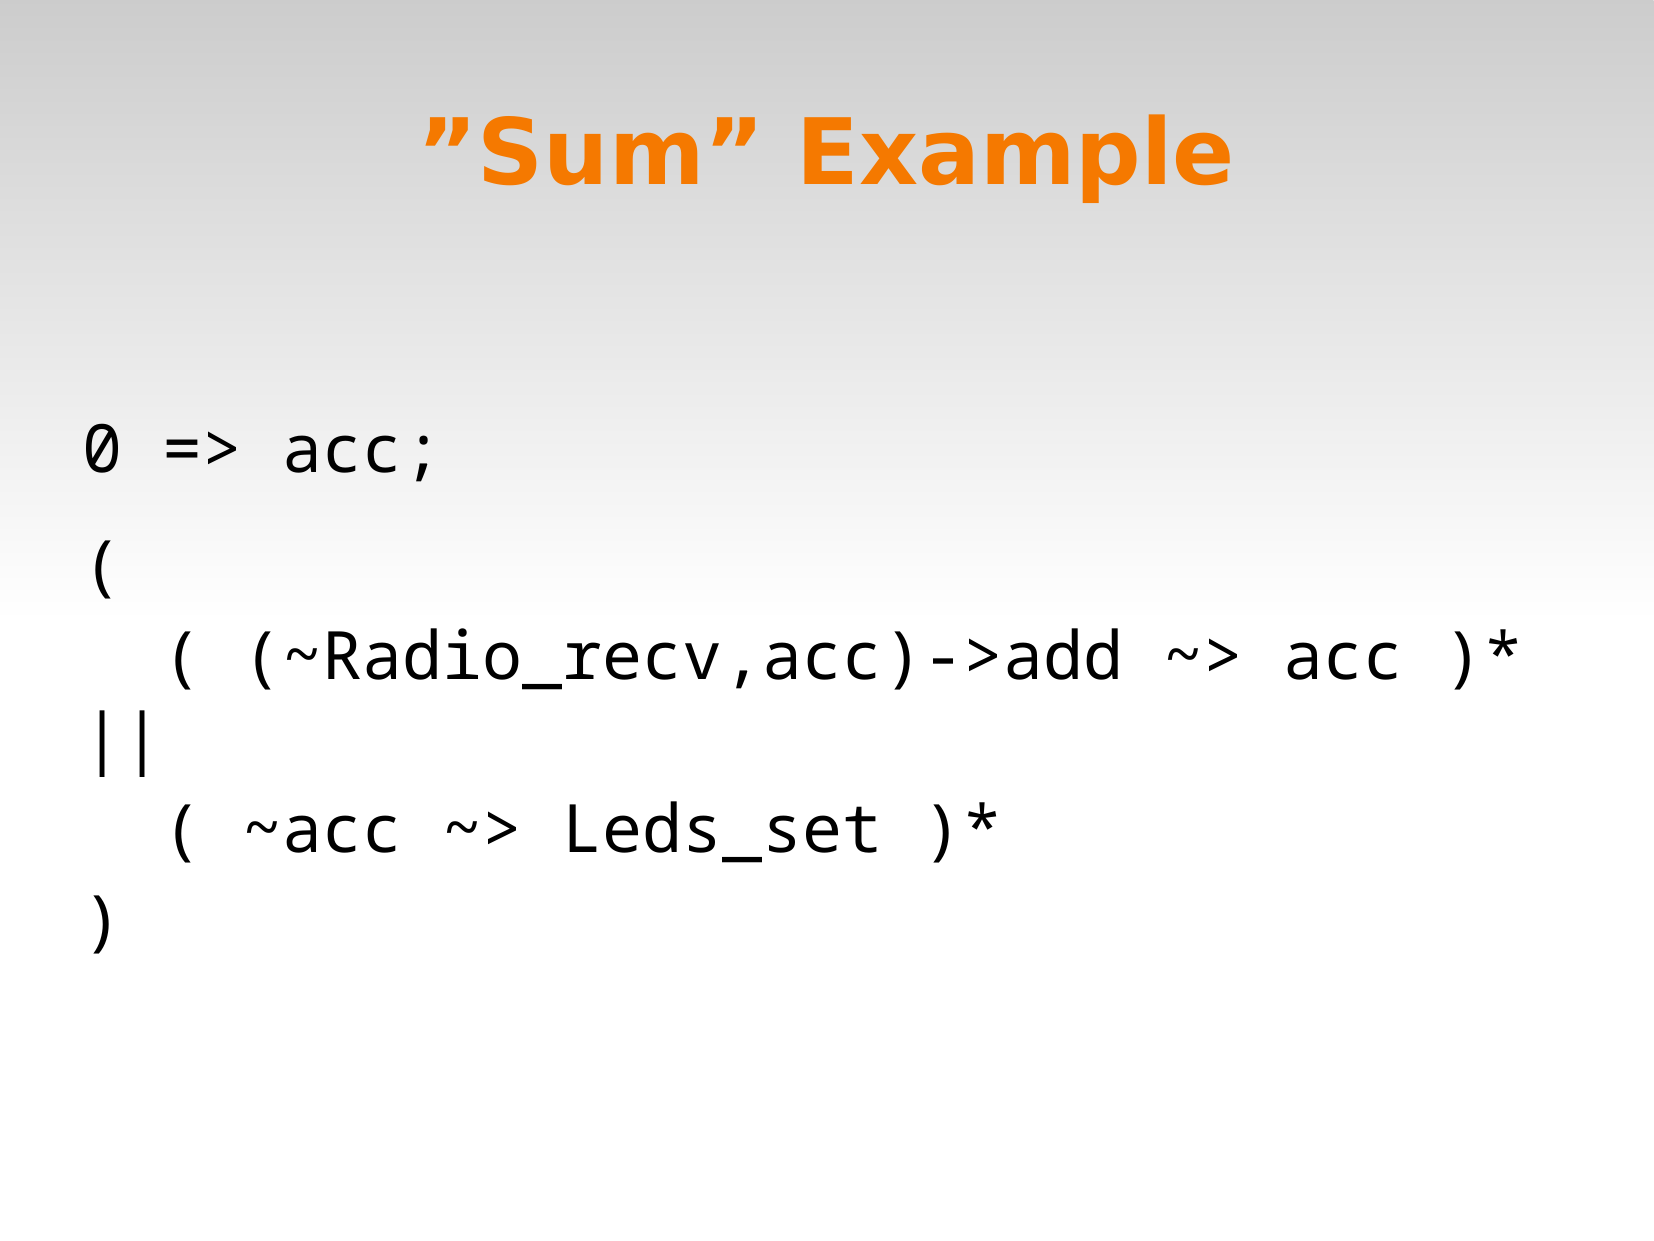

# ”Sum” Example
0 => acc;
(
 ( (~Radio_recv,acc)->add ~> acc )*
||
 ( ~acc ~> Leds_set )*
)